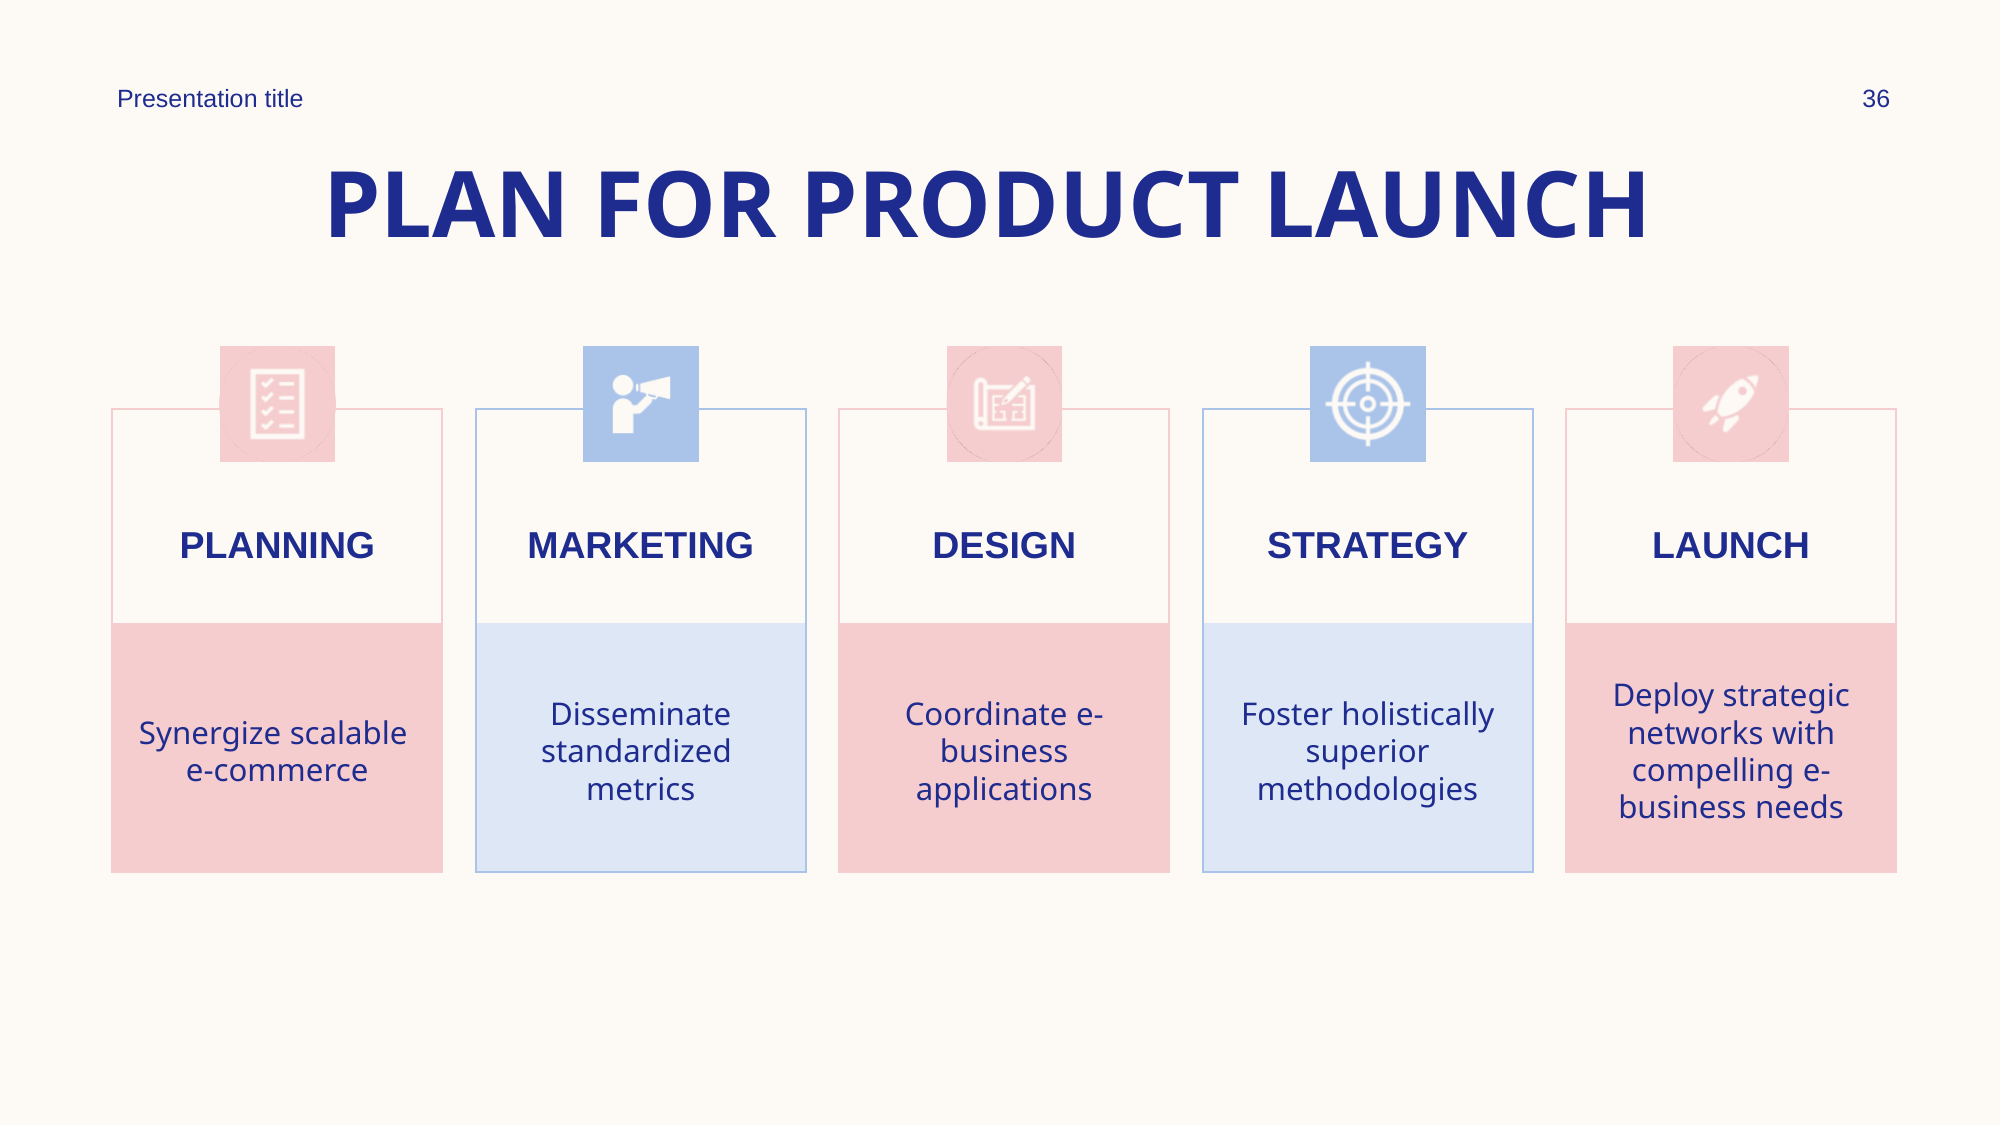

Presentation title
# PLAN FOR PRODUCT LAUNCH
PLANNING
MARKETING
DESIGN
STRATEGY
LAUNCH
Synergize scalable
e-commerce
Disseminate standardized
metrics
Coordinate e-
business applications
Foster holistically superior methodologies
Deploy strategic networks with compelling e-
business needs